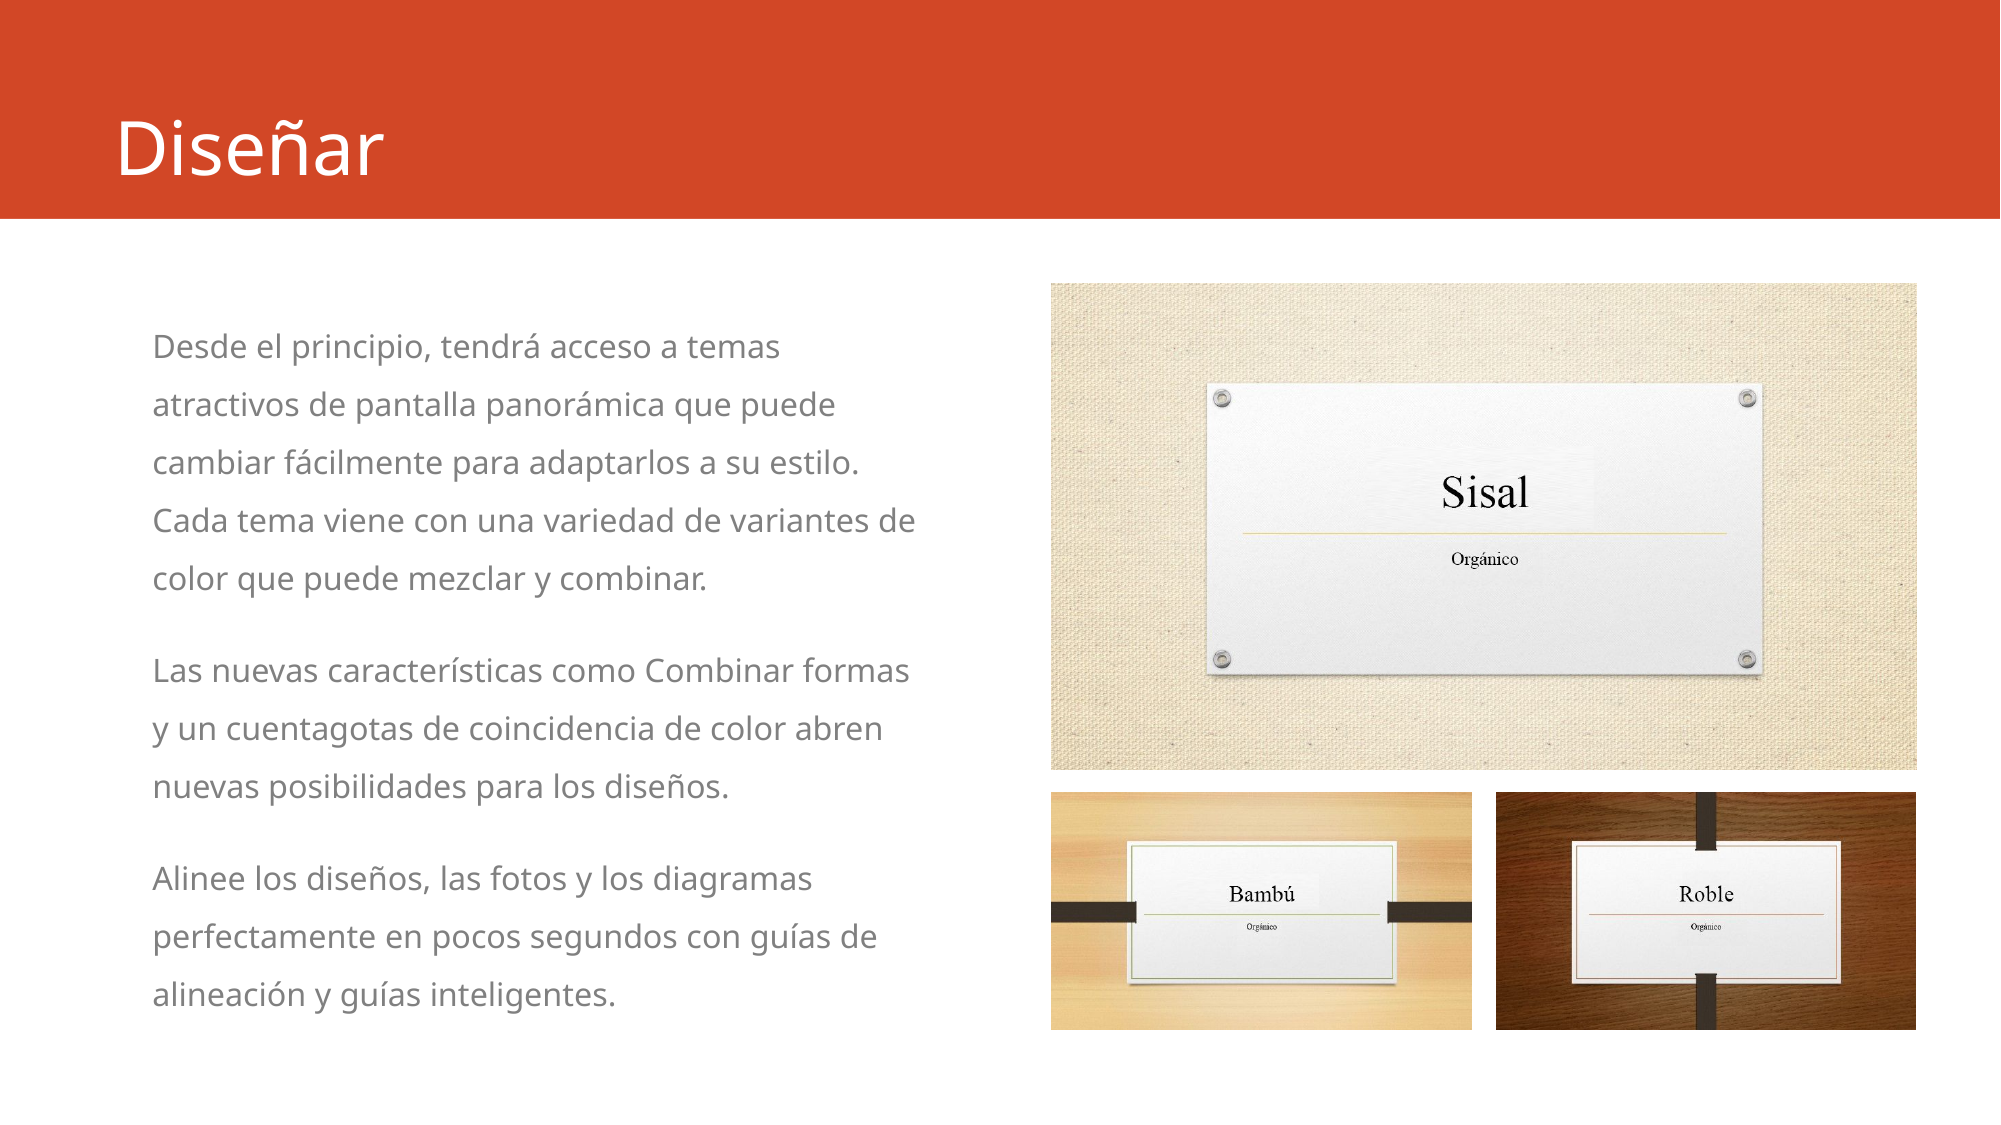

# Diseñar
Desde el principio, tendrá acceso a temas atractivos de pantalla panorámica que puede cambiar fácilmente para adaptarlos a su estilo. Cada tema viene con una variedad de variantes de color que puede mezclar y combinar.
Las nuevas características como Combinar formas y un cuentagotas de coincidencia de color abren nuevas posibilidades para los diseños.
Alinee los diseños, las fotos y los diagramas perfectamente en pocos segundos con guías de alineación y guías inteligentes.